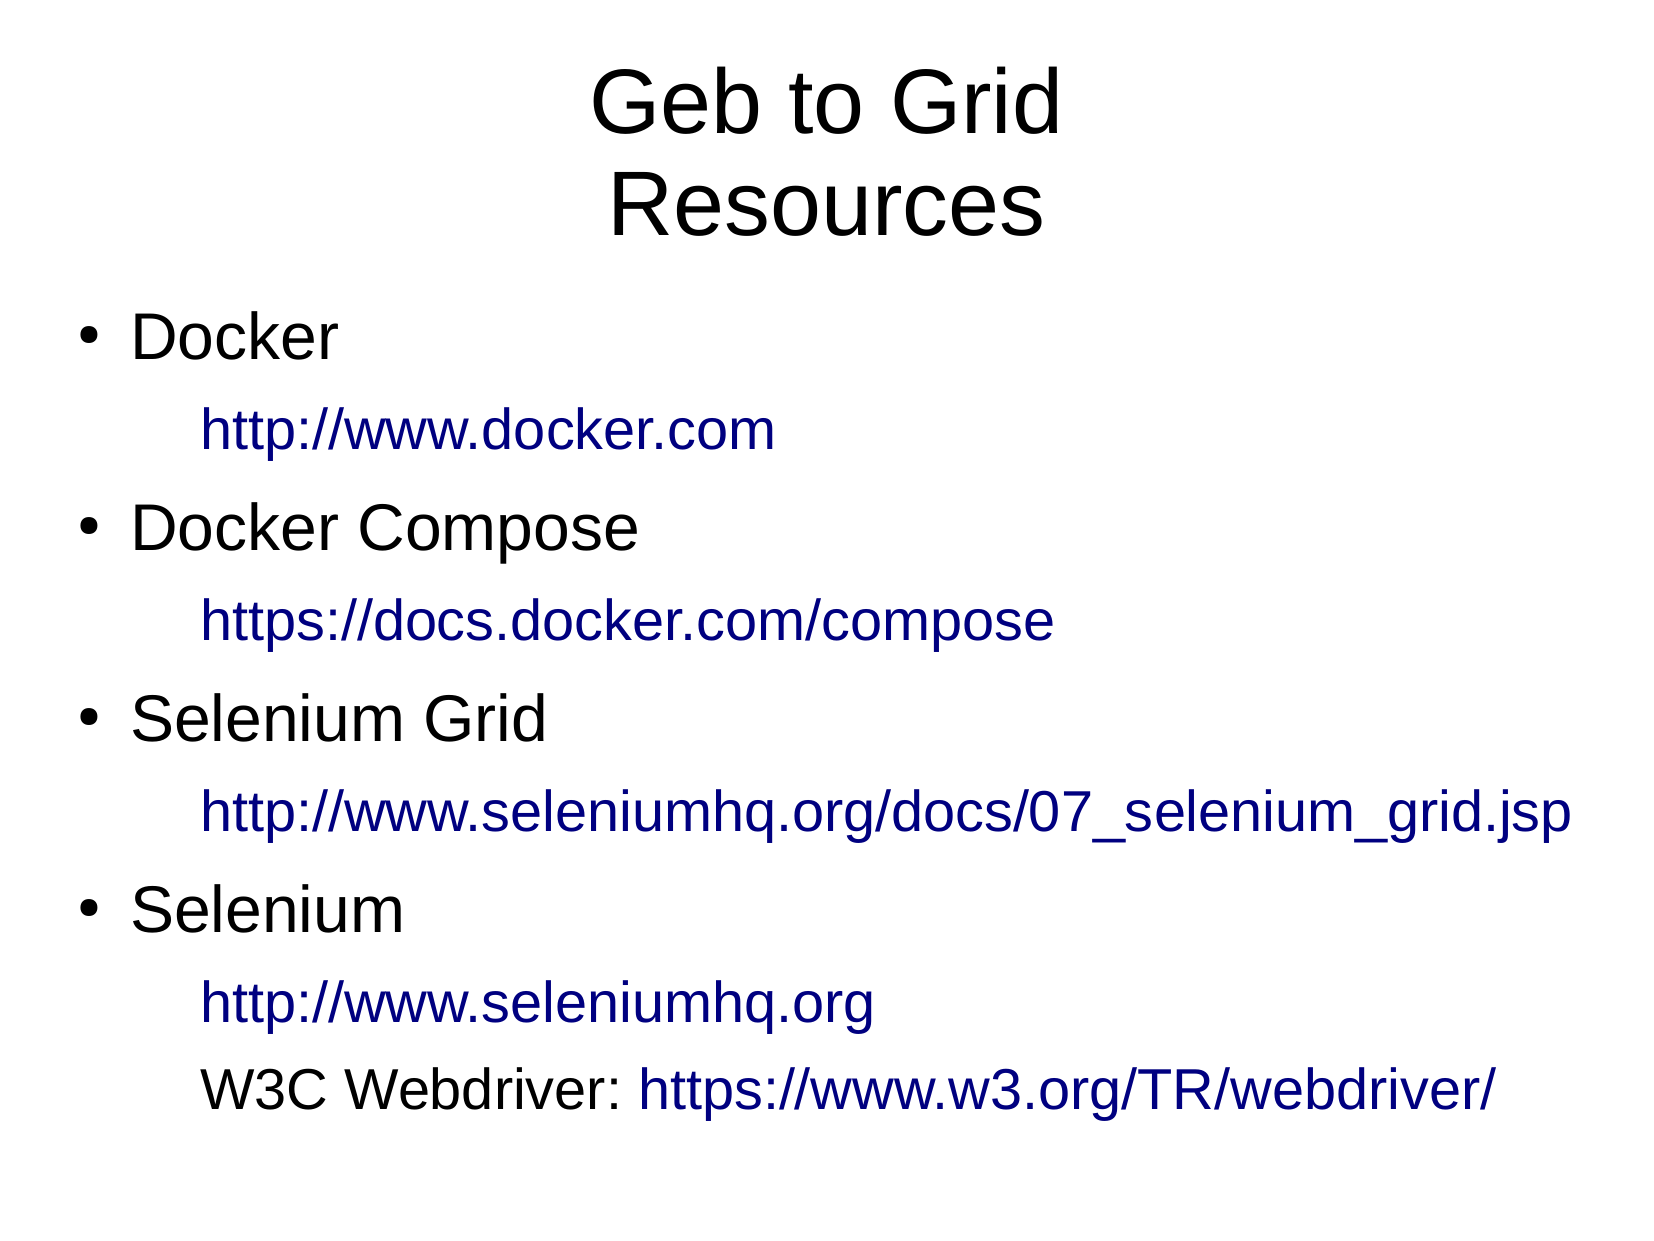

# Geb to Grid Resources
Docker
http://www.docker.com
Docker Compose
https://docs.docker.com/compose
Selenium Grid
http://www.seleniumhq.org/docs/07_selenium_grid.jsp
Selenium
http://www.seleniumhq.org
W3C Webdriver: https://www.w3.org/TR/webdriver/